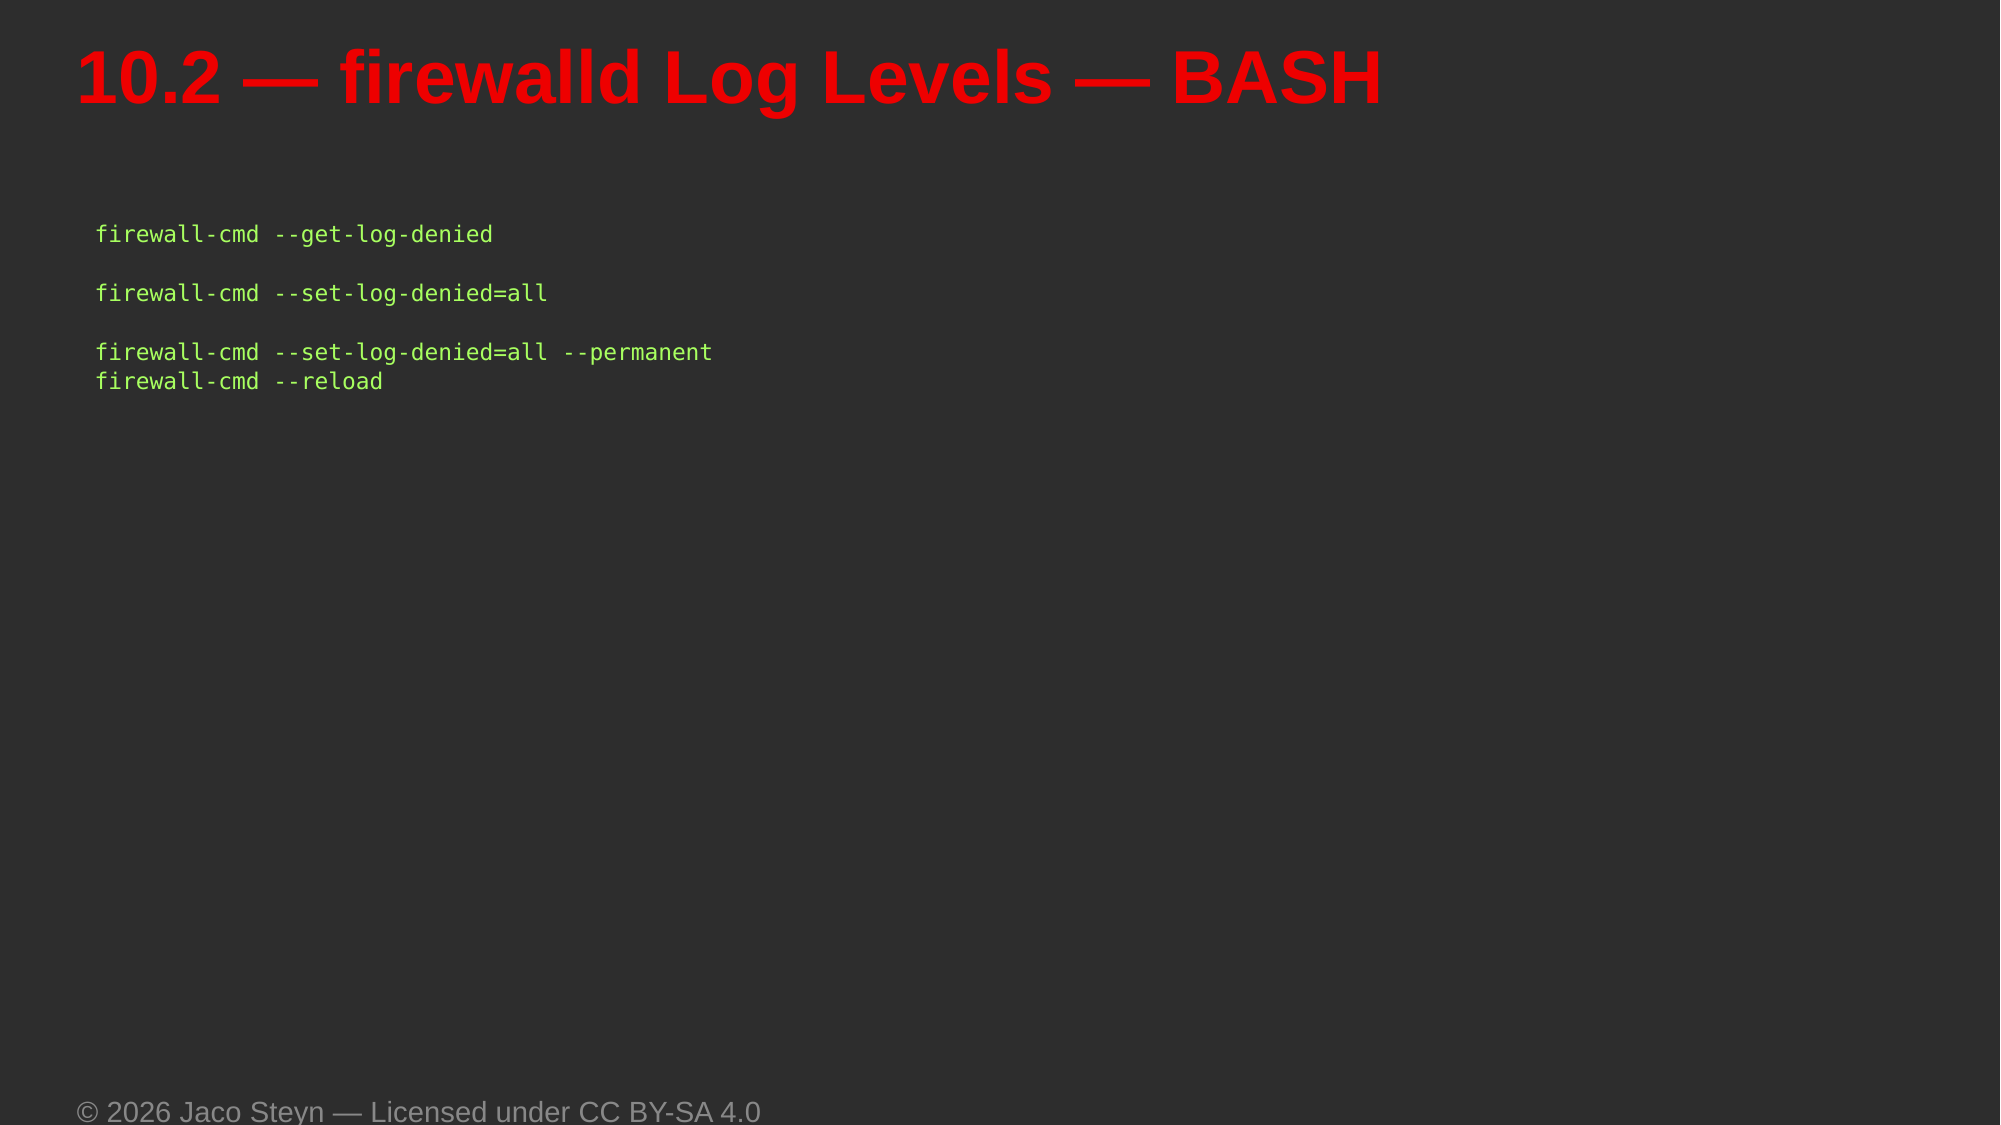

10.2 — firewalld Log Levels — BASH
firewall-cmd --get-log-denied
firewall-cmd --set-log-denied=all
firewall-cmd --set-log-denied=all --permanent
firewall-cmd --reload
© 2026 Jaco Steyn — Licensed under CC BY-SA 4.0